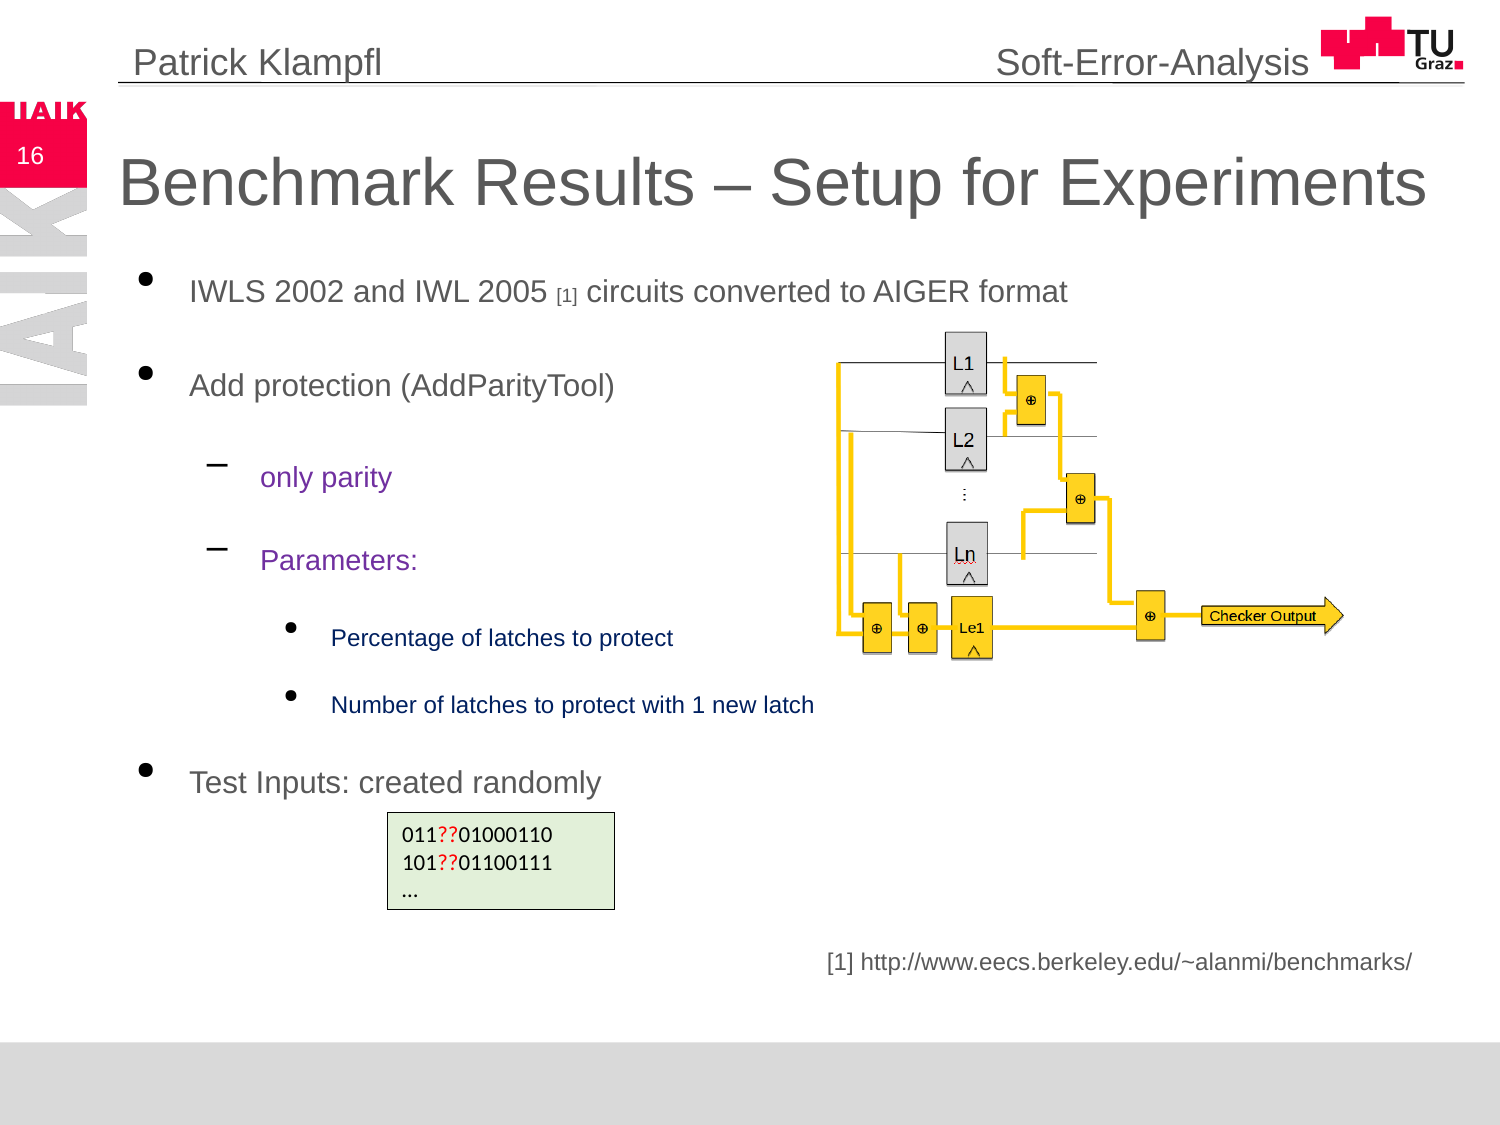

# Benchmark Results – Setup for Experiments
IWLS 2002 and IWL 2005 [1] circuits converted to AIGER format
Add protection (AddParityTool)
only parity
Parameters:
Percentage of latches to protect
Number of latches to protect with 1 new latch
Test Inputs: created randomly
[1] http://www.eecs.berkeley.edu/~alanmi/benchmarks/
011??01000110
101??01100111
…